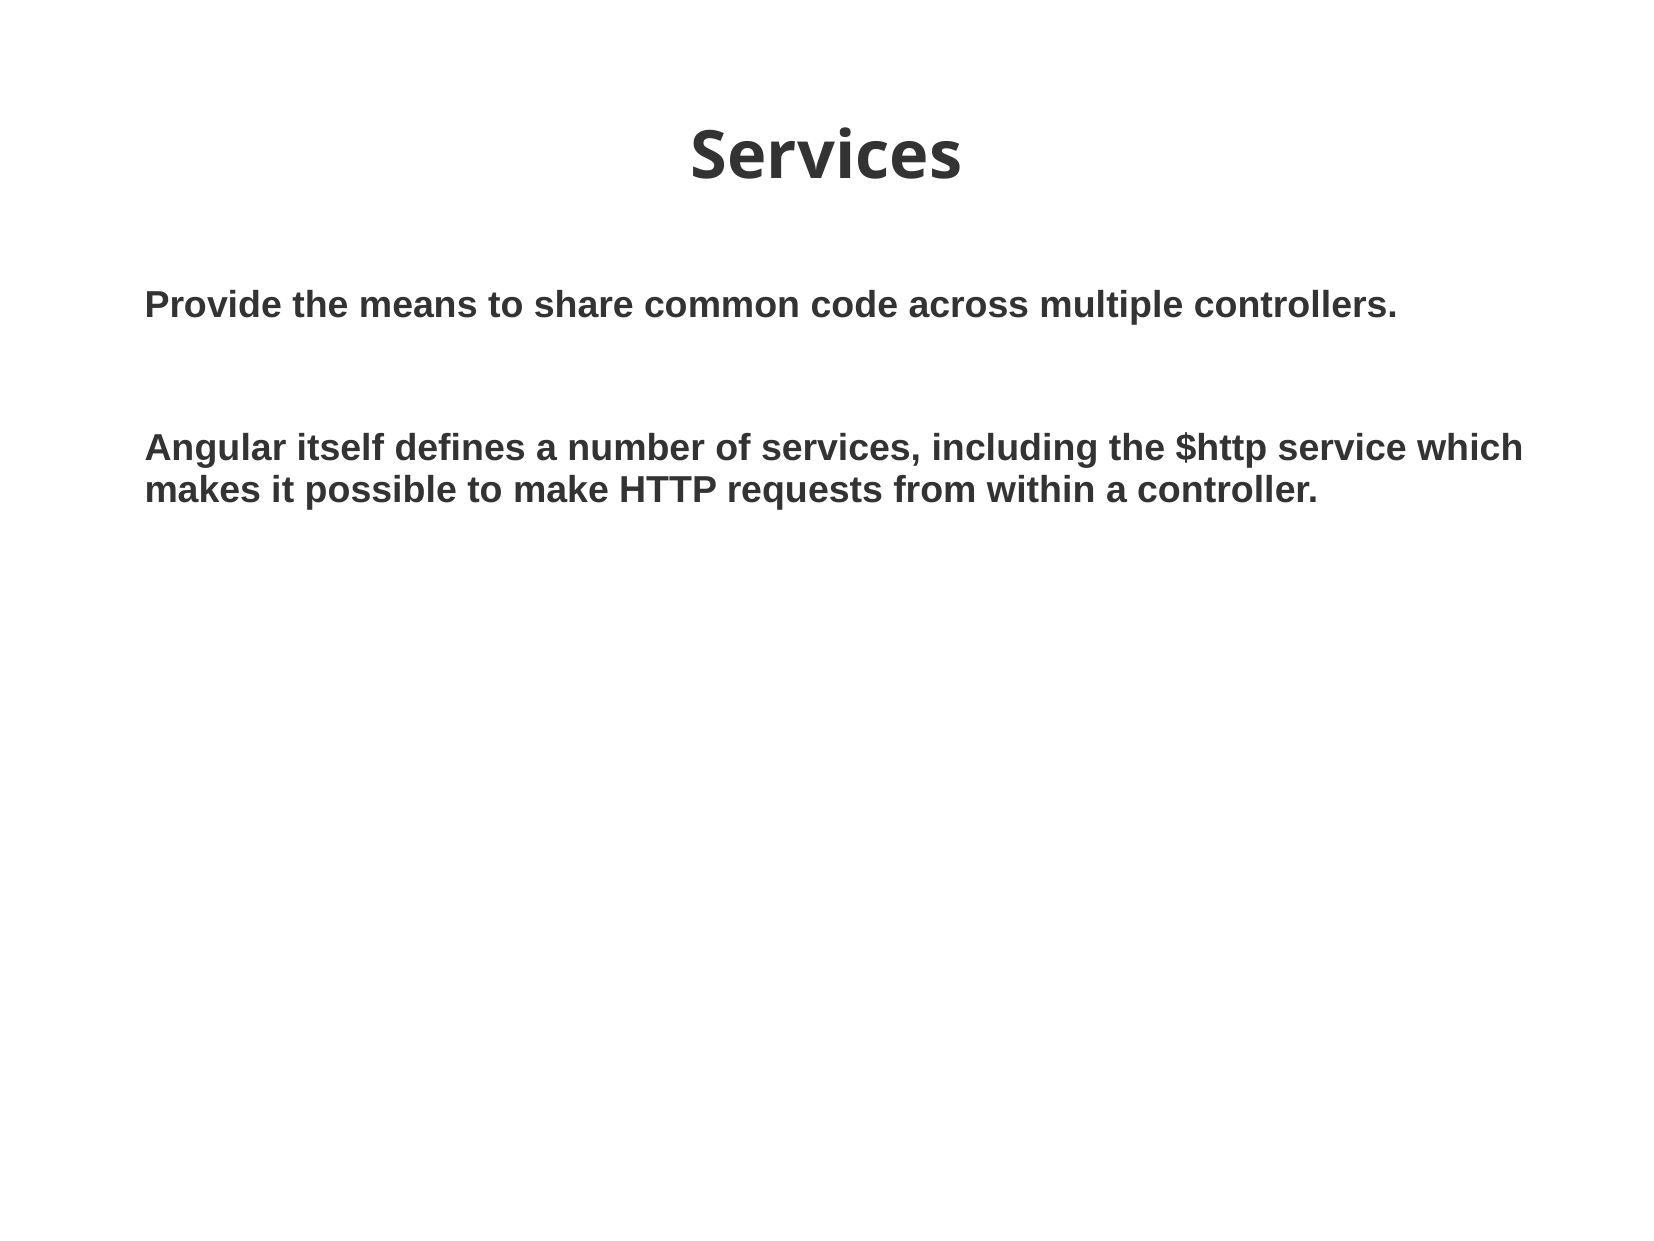

# Services
Provide the means to share common code across multiple controllers.
Angular itself defines a number of services, including the $http service which makes it possible to make HTTP requests from within a controller.